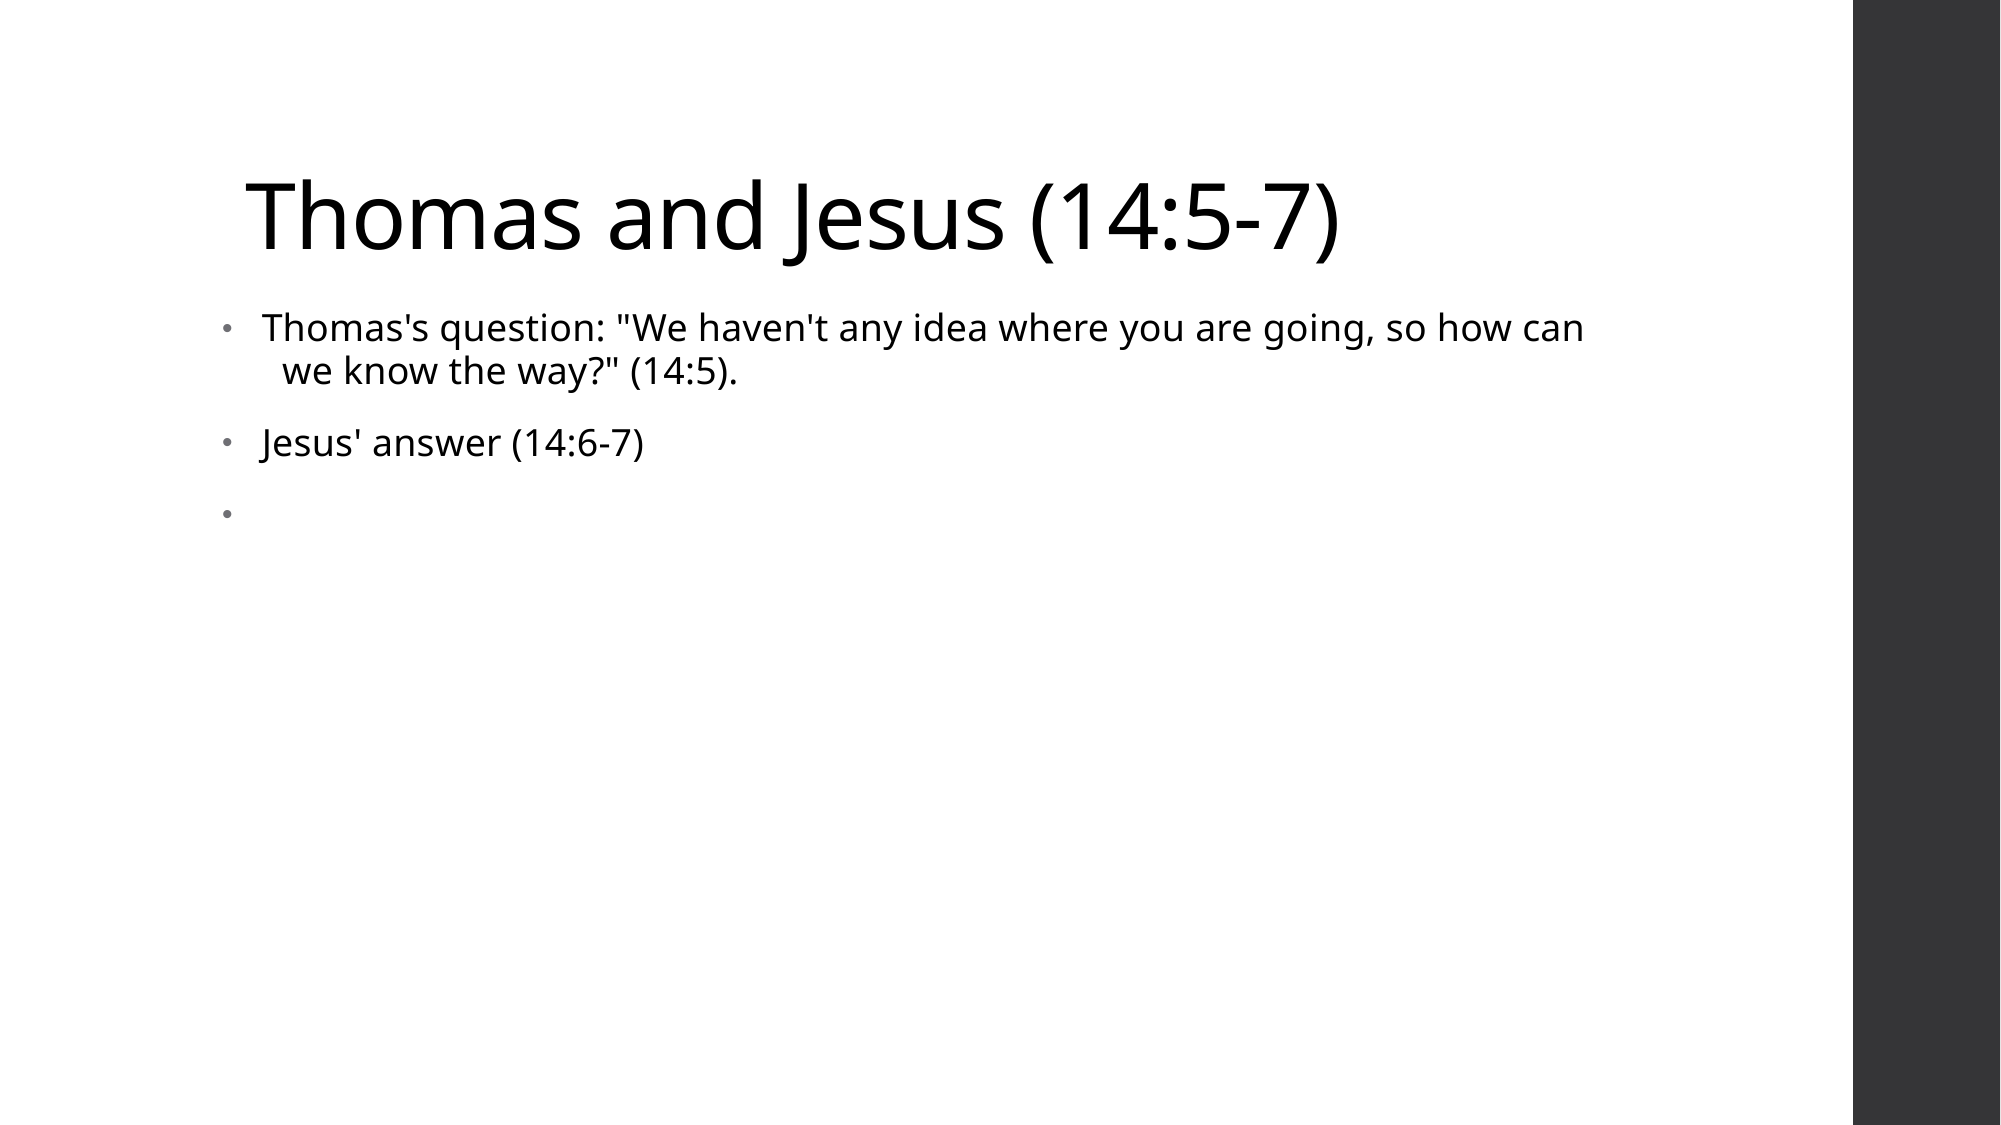

# Thomas and Jesus (14:5-7)
 Thomas's question: "We haven't any idea where you are going, so how can we know the way?" (14:5).
 Jesus' answer (14:6-7)